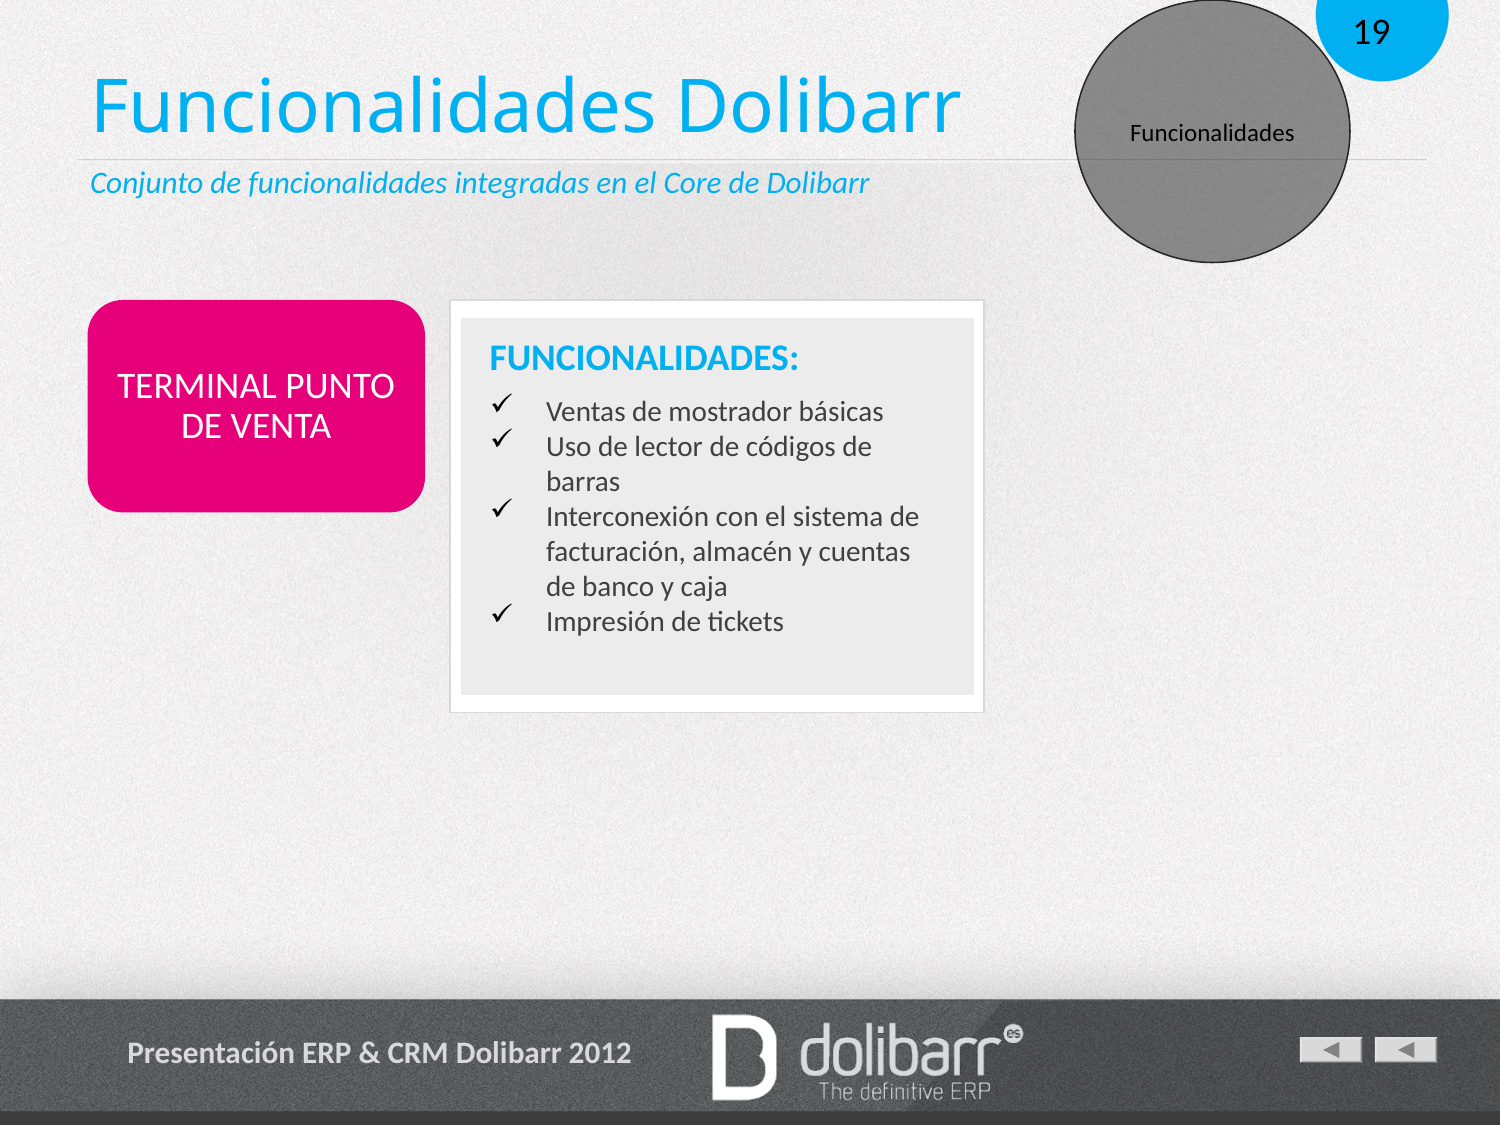

Funcionalidades
# Funcionalidades Dolibarr
Conjunto de funcionalidades integradas en el Core de Dolibarr
TERMINAL PUNTO DE VENTA
FUNCIONALIDADES:
Ventas de mostrador básicas
Uso de lector de códigos de barras
Interconexión con el sistema de facturación, almacén y cuentas de banco y caja
Impresión de tickets
Presentación ERP & CRM Dolibarr 2012